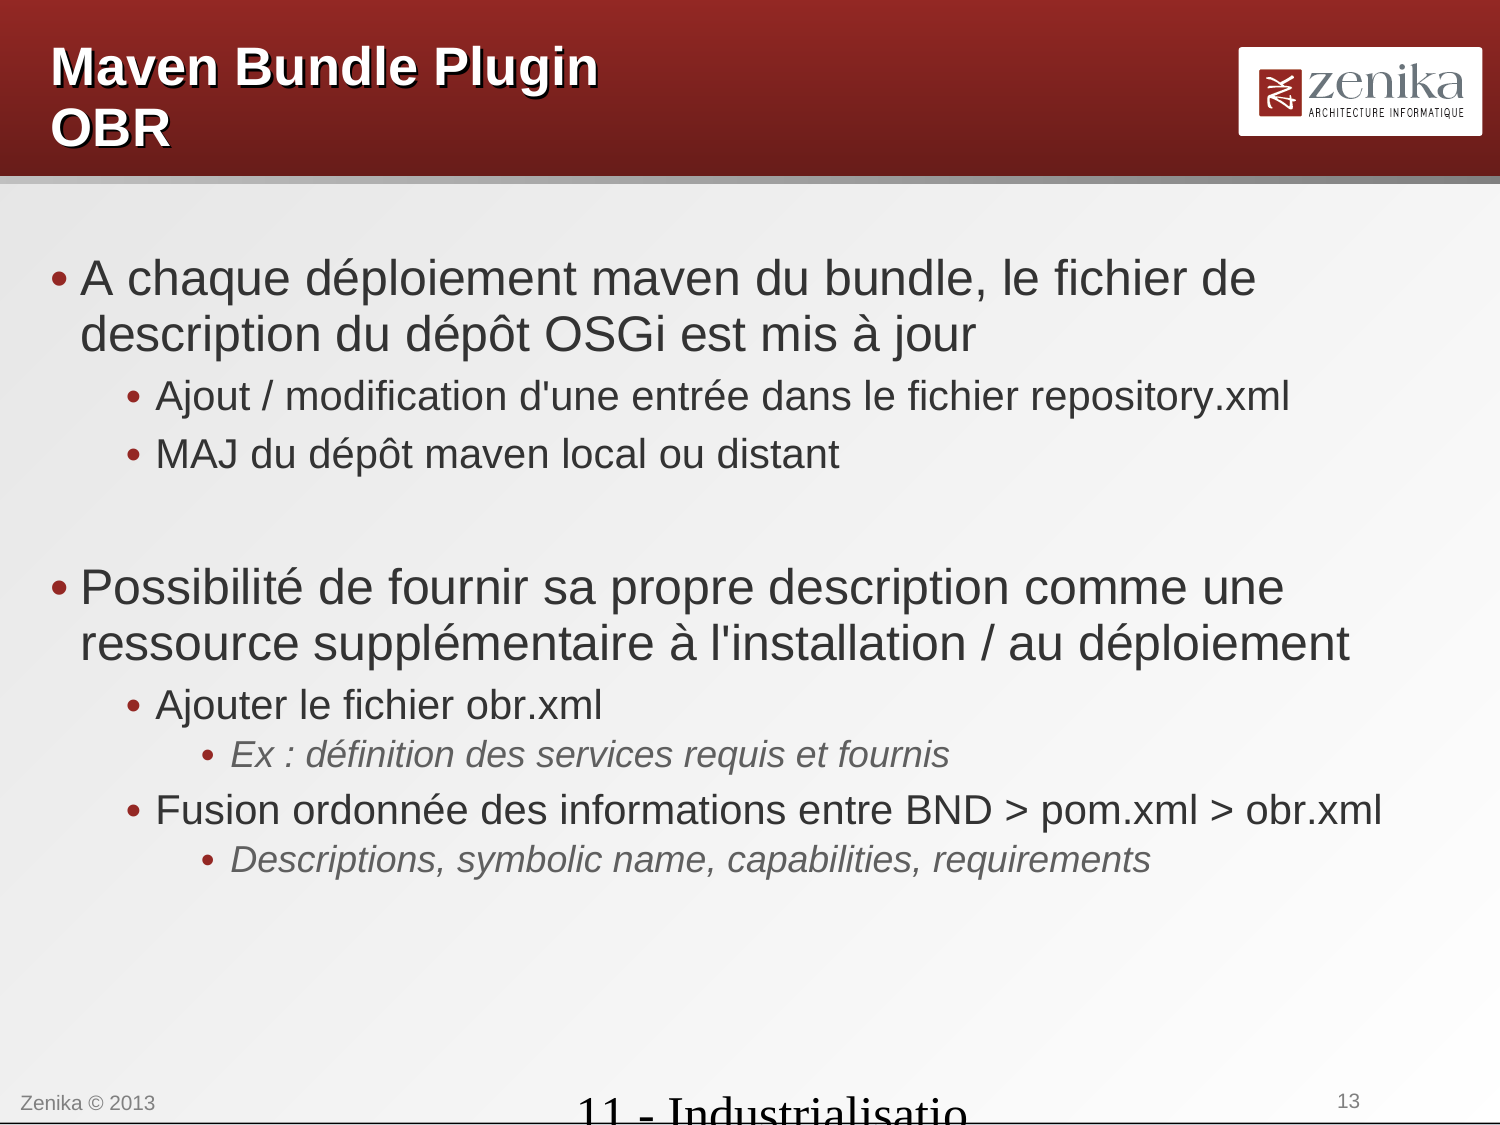

# Maven Bundle Plugin OBR
A chaque déploiement maven du bundle, le fichier de description du dépôt OSGi est mis à jour
Ajout / modification d'une entrée dans le fichier repository.xml
MAJ du dépôt maven local ou distant
Possibilité de fournir sa propre description comme une ressource supplémentaire à l'installation / au déploiement
Ajouter le fichier obr.xml
Ex : définition des services requis et fournis
Fusion ordonnée des informations entre BND > pom.xml > obr.xml
Descriptions, symbolic name, capabilities, requirements